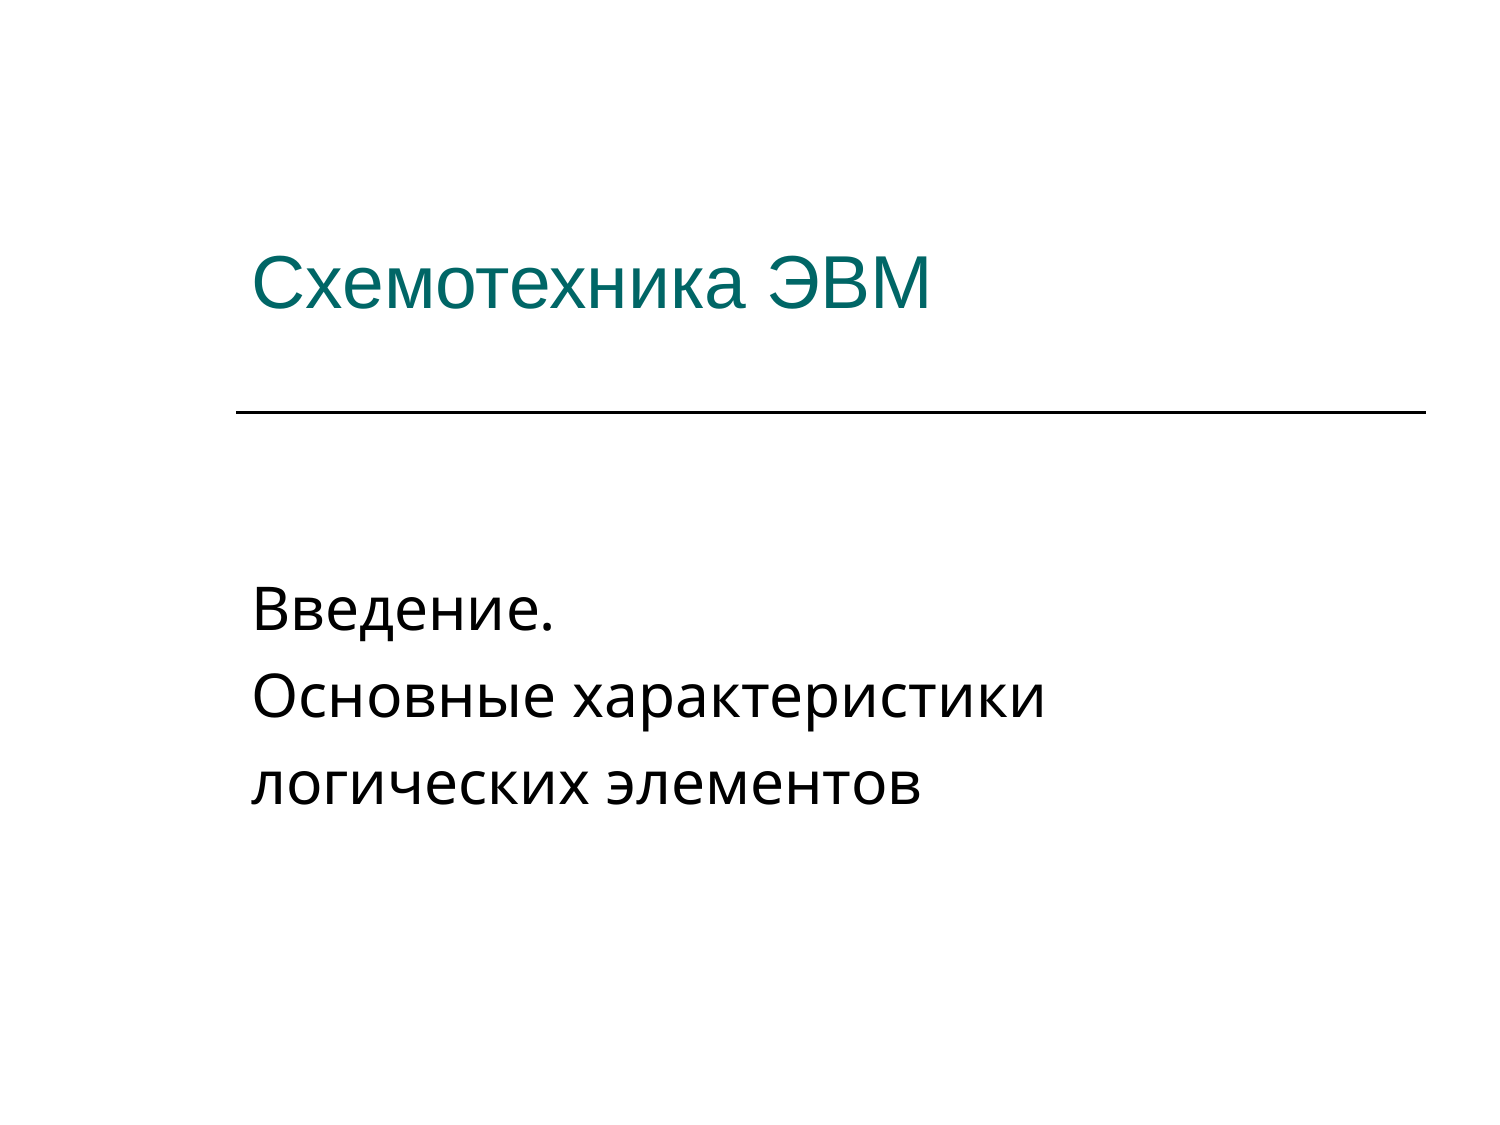

# Схемотехника ЭВМ
Введение.
Основные характеристики
логических элементов